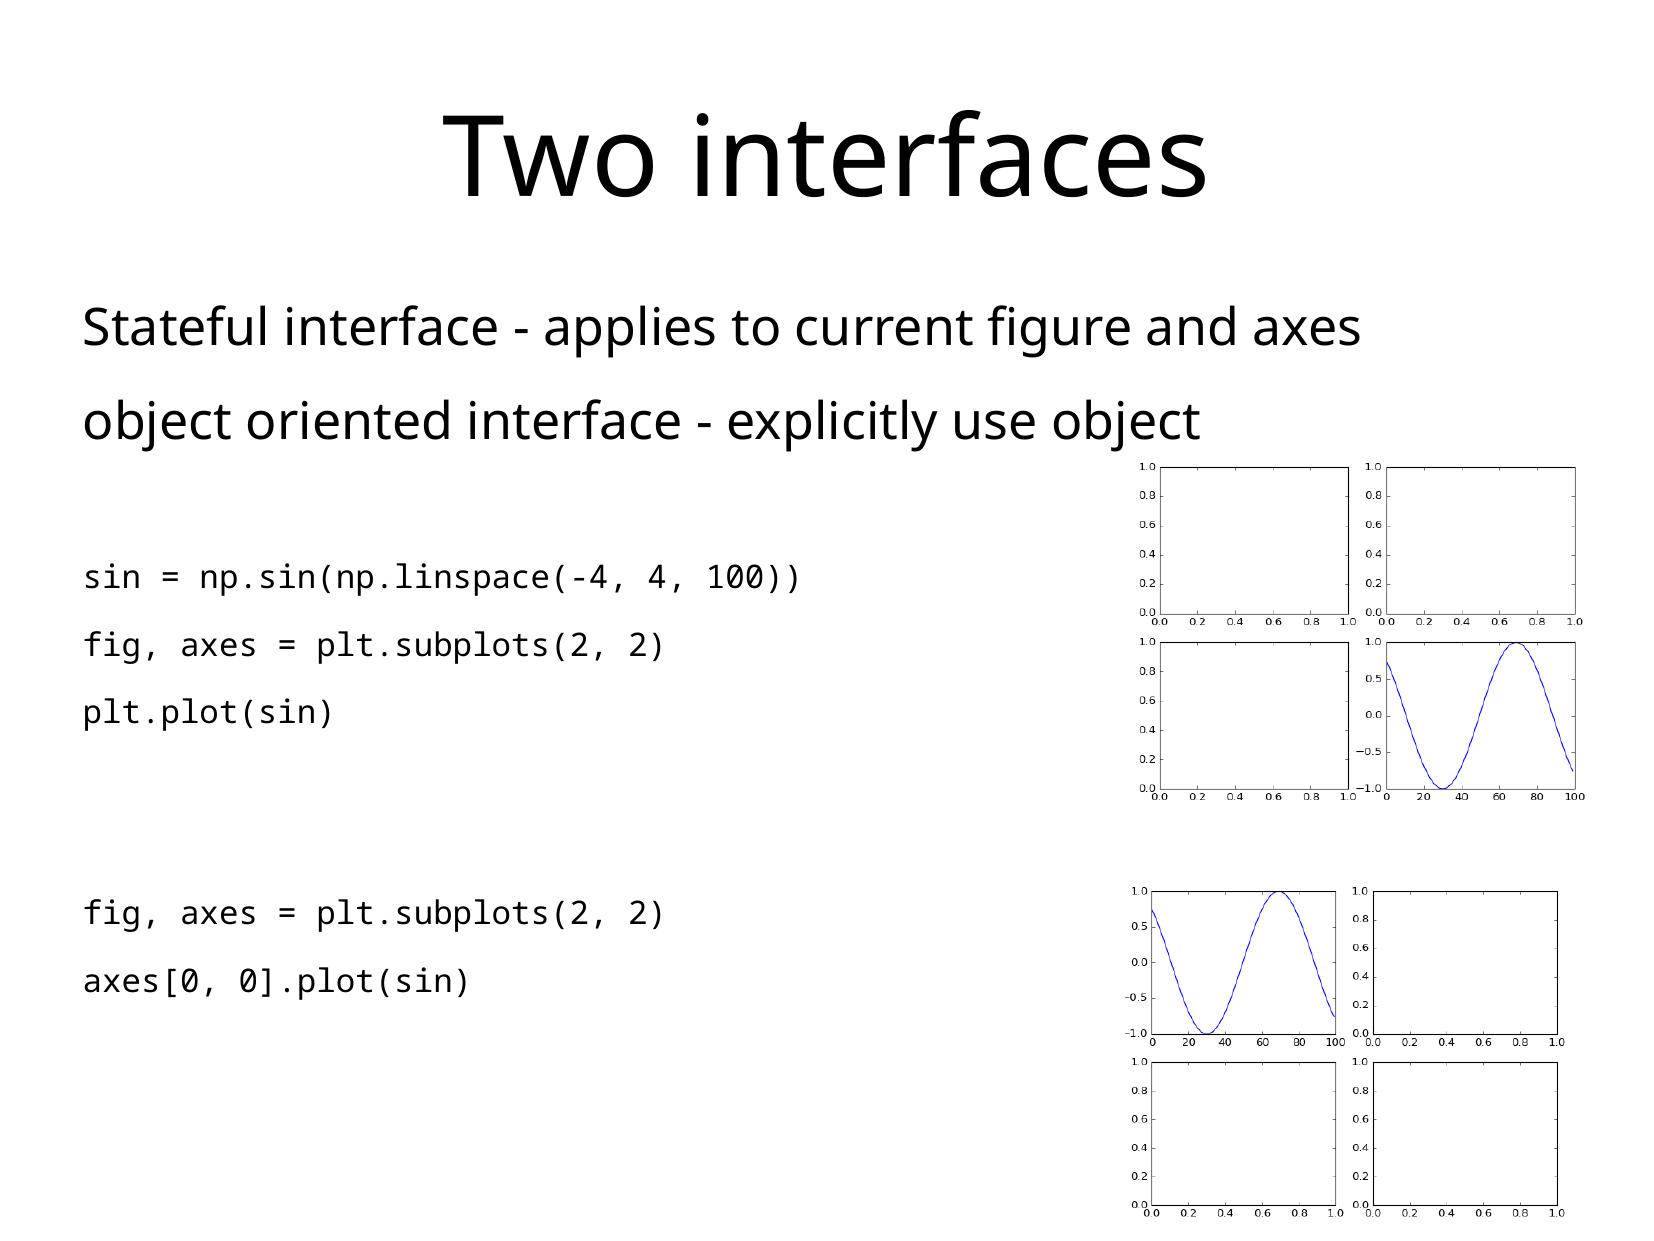

# Two interfaces
Stateful interface - applies to current figure and axes
object oriented interface - explicitly use object
sin = np.sin(np.linspace(-4, 4, 100))
fig, axes = plt.subplots(2, 2)
plt.plot(sin)
fig, axes = plt.subplots(2, 2)
axes[0, 0].plot(sin)